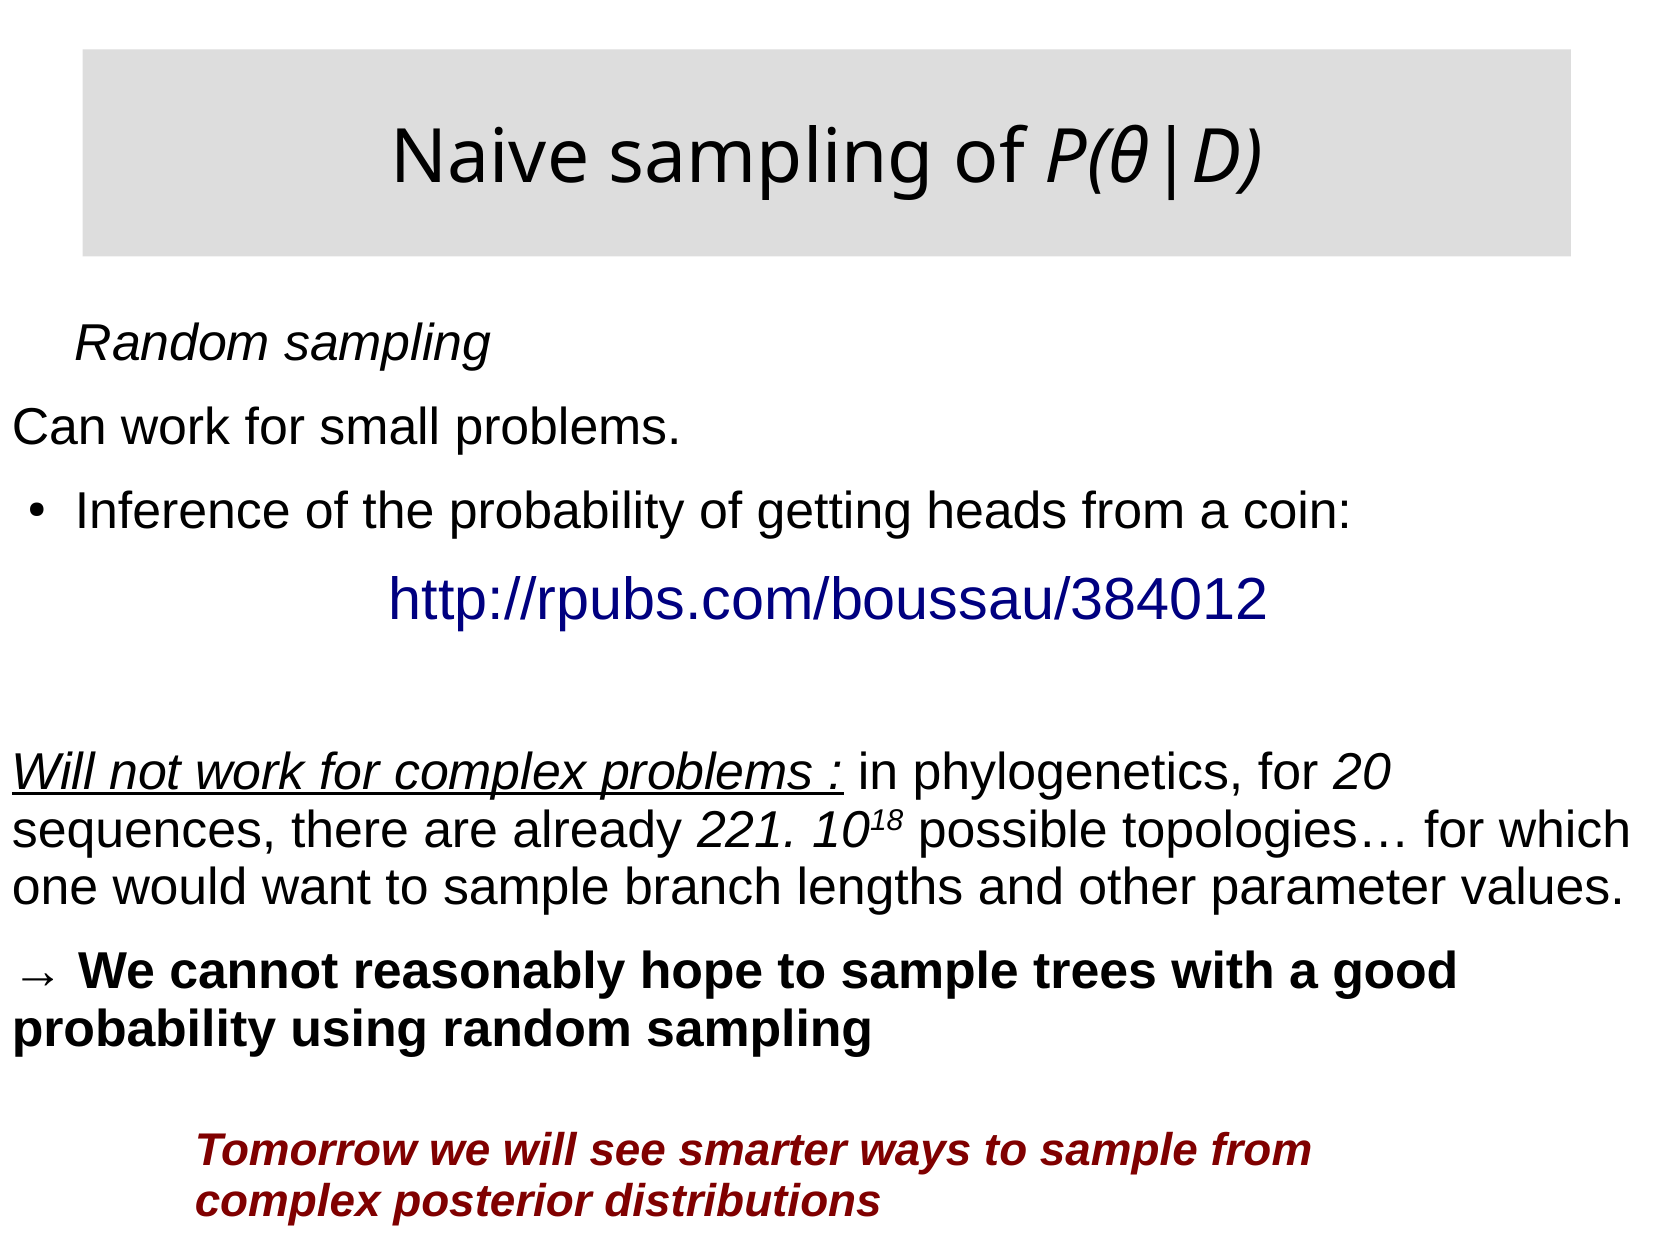

# Naive sampling of P(θ|D)
Random sampling
Can work for small problems.
Inference of the probability of getting heads from a coin:
http://rpubs.com/boussau/384012
Will not work for complex problems : in phylogenetics, for 20 sequences, there are already 221. 1018 possible topologies… for which one would want to sample branch lengths and other parameter values.
→ We cannot reasonably hope to sample trees with a good probability using random sampling
Tomorrow we will see smarter ways to sample from complex posterior distributions